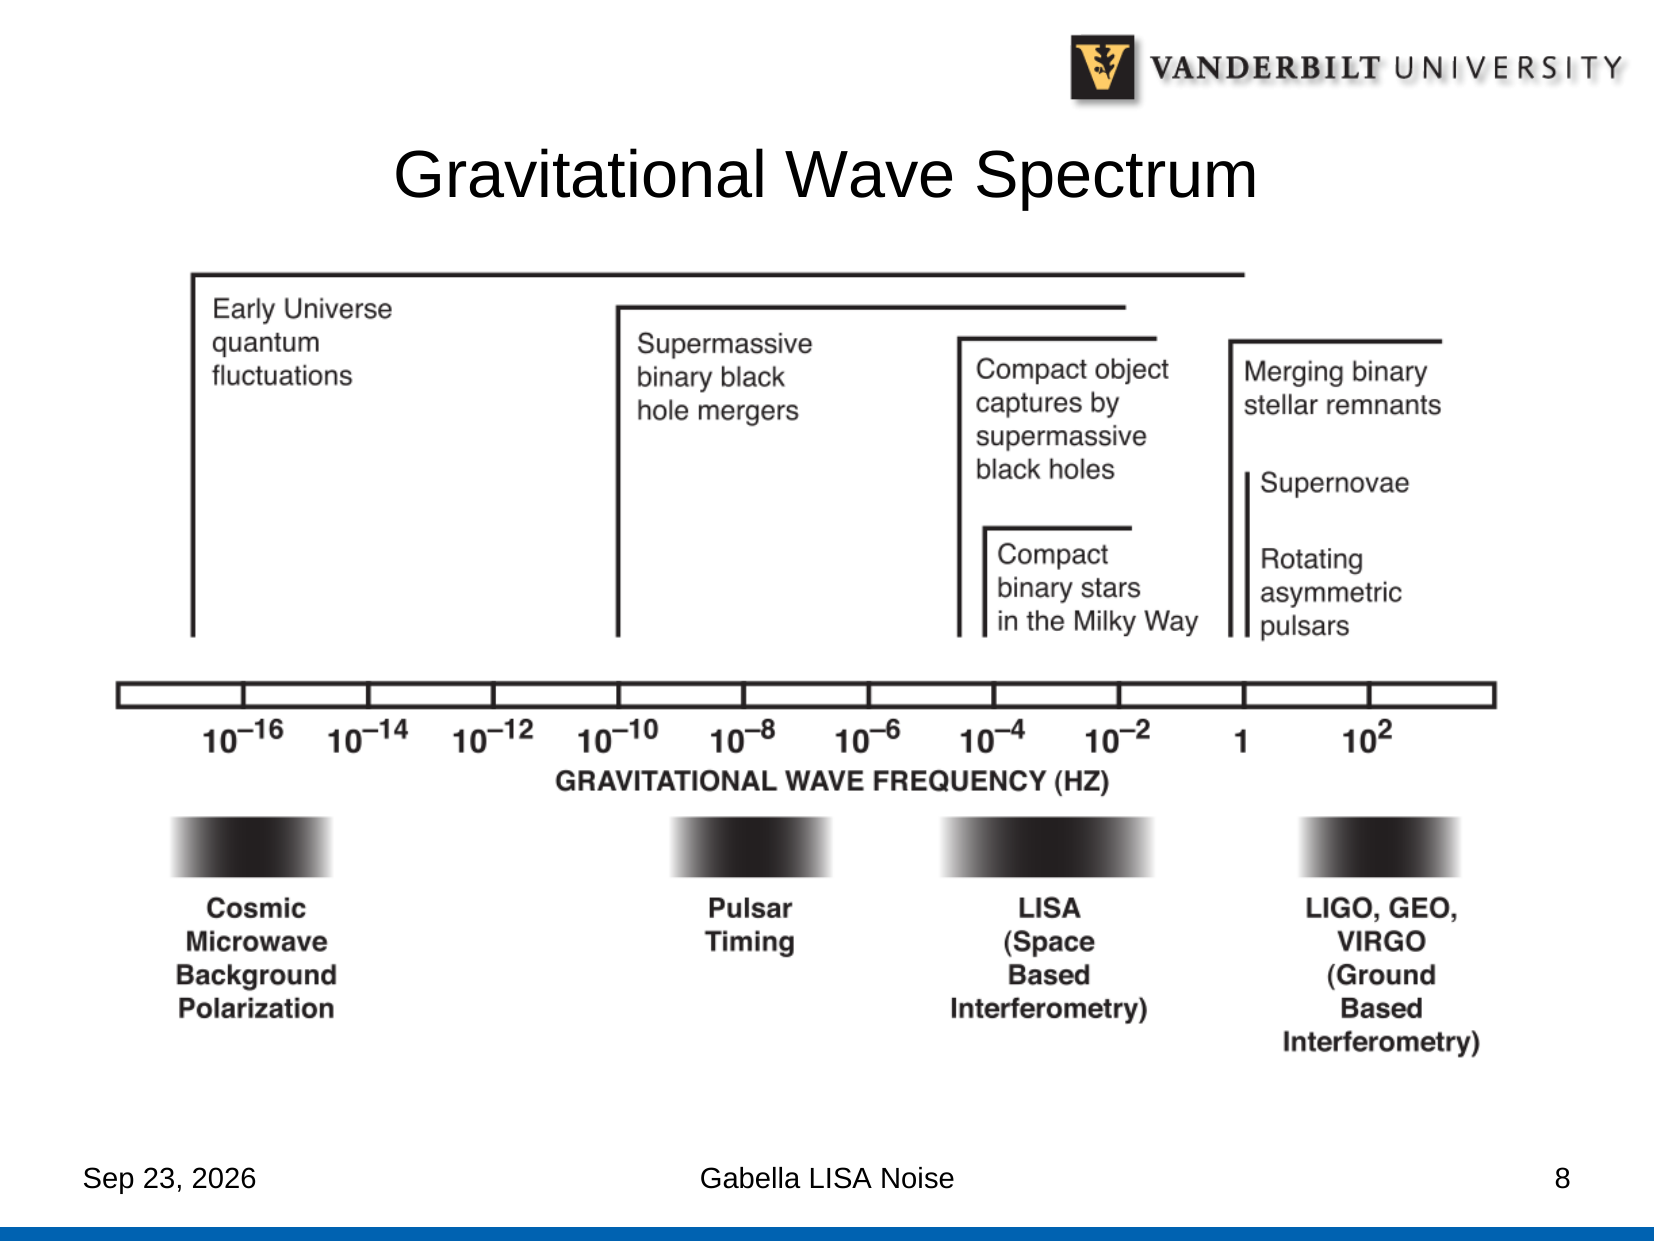

# Gravitational Wave Spectrum
Gabella LISA Noise
8